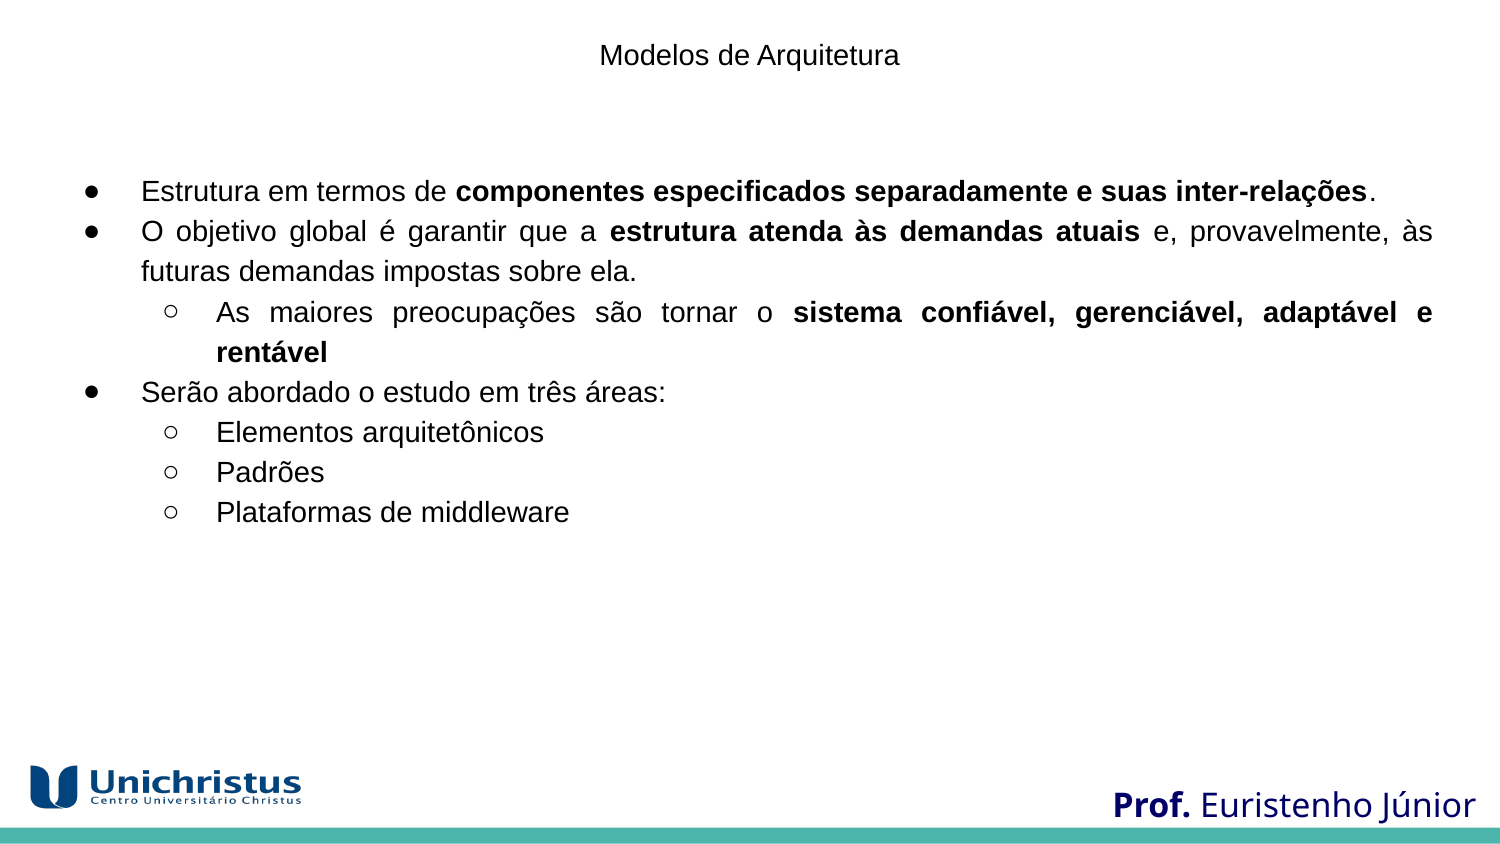

# Modelos de Arquitetura
Estrutura em termos de componentes especificados separadamente e suas inter-relações.
O objetivo global é garantir que a estrutura atenda às demandas atuais e, provavelmente, às futuras demandas impostas sobre ela.
As maiores preocupações são tornar o sistema confiável, gerenciável, adaptável e rentável
Serão abordado o estudo em três áreas:
Elementos arquitetônicos
Padrões
Plataformas de middleware
Prof. Euristenho Júnior